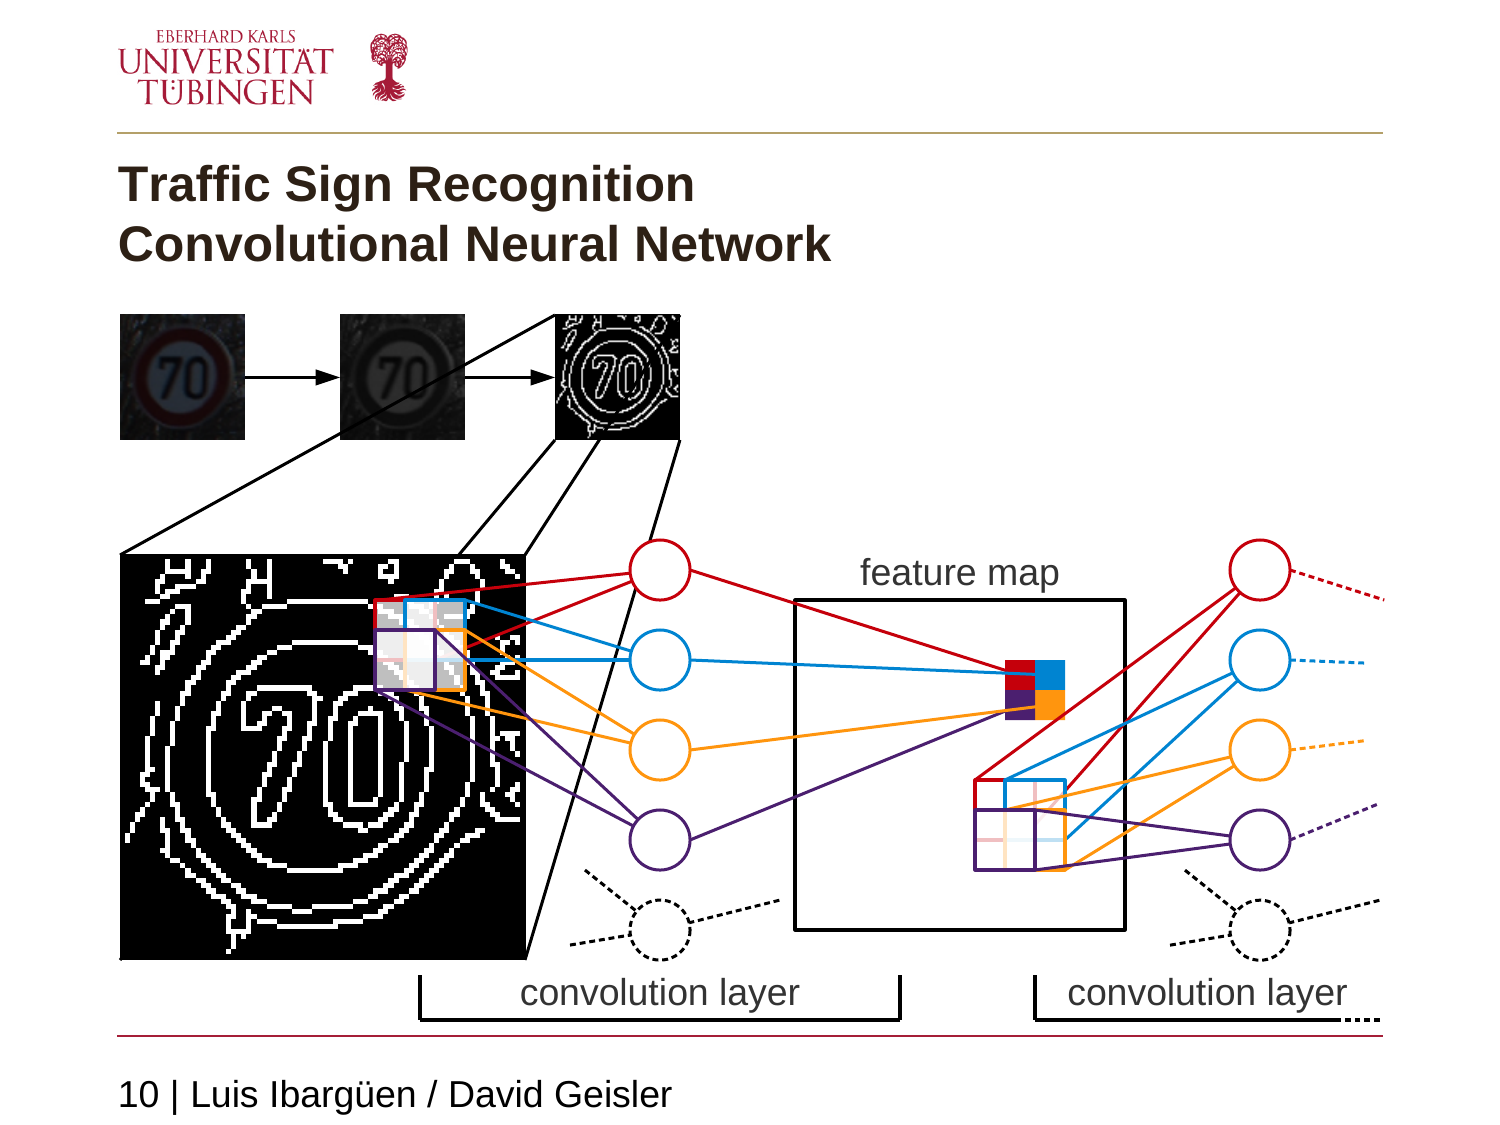

# Traffic Sign Recognition Convolutional Neural Network
feature map
convolution layer
convolution layer
10